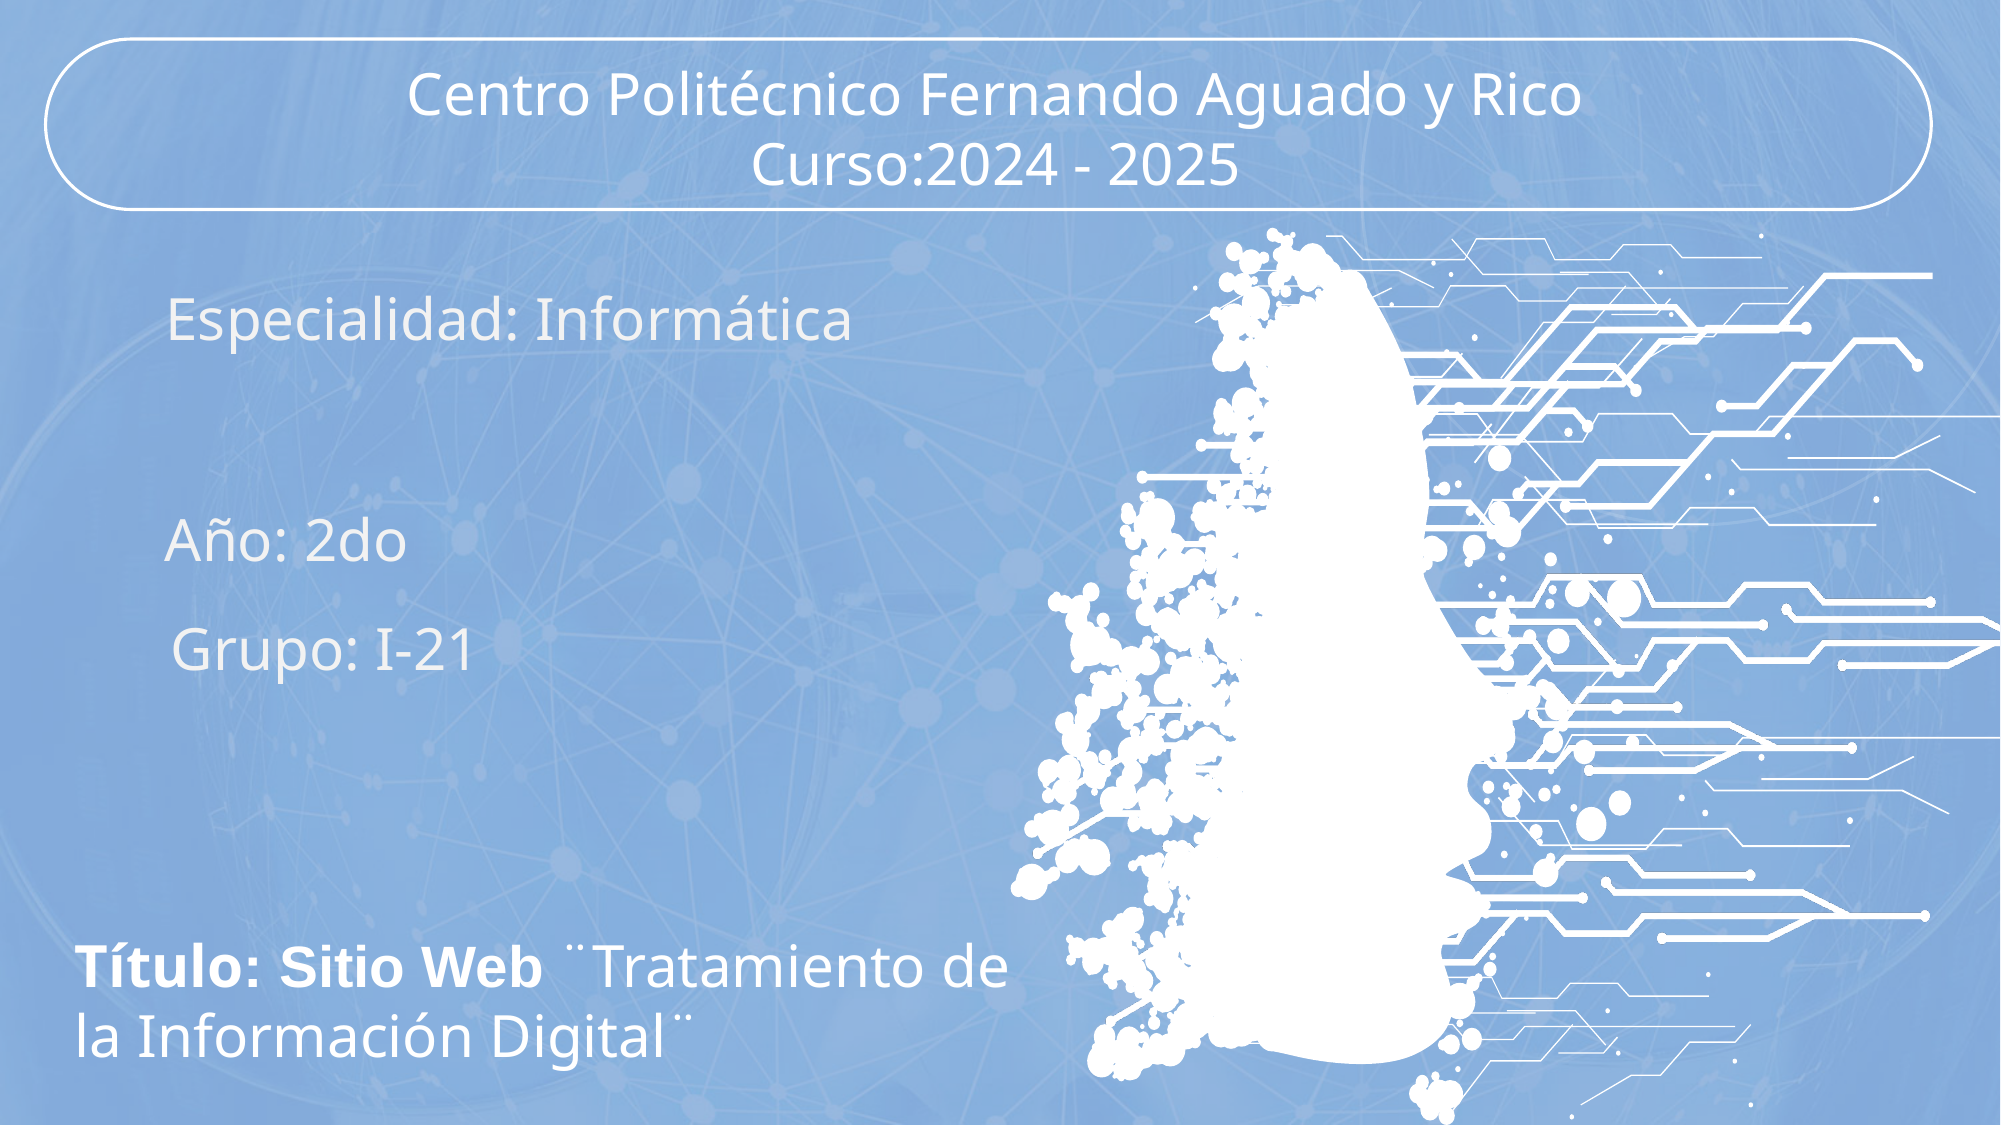

Centro Politécnico Fernando Aguado y Rico
Curso:2024 - 2025
Especialidad: Informática
Año: 2do
Grupo: I-21
Título: Sitio Web ¨Tratamiento de la Información Digital¨